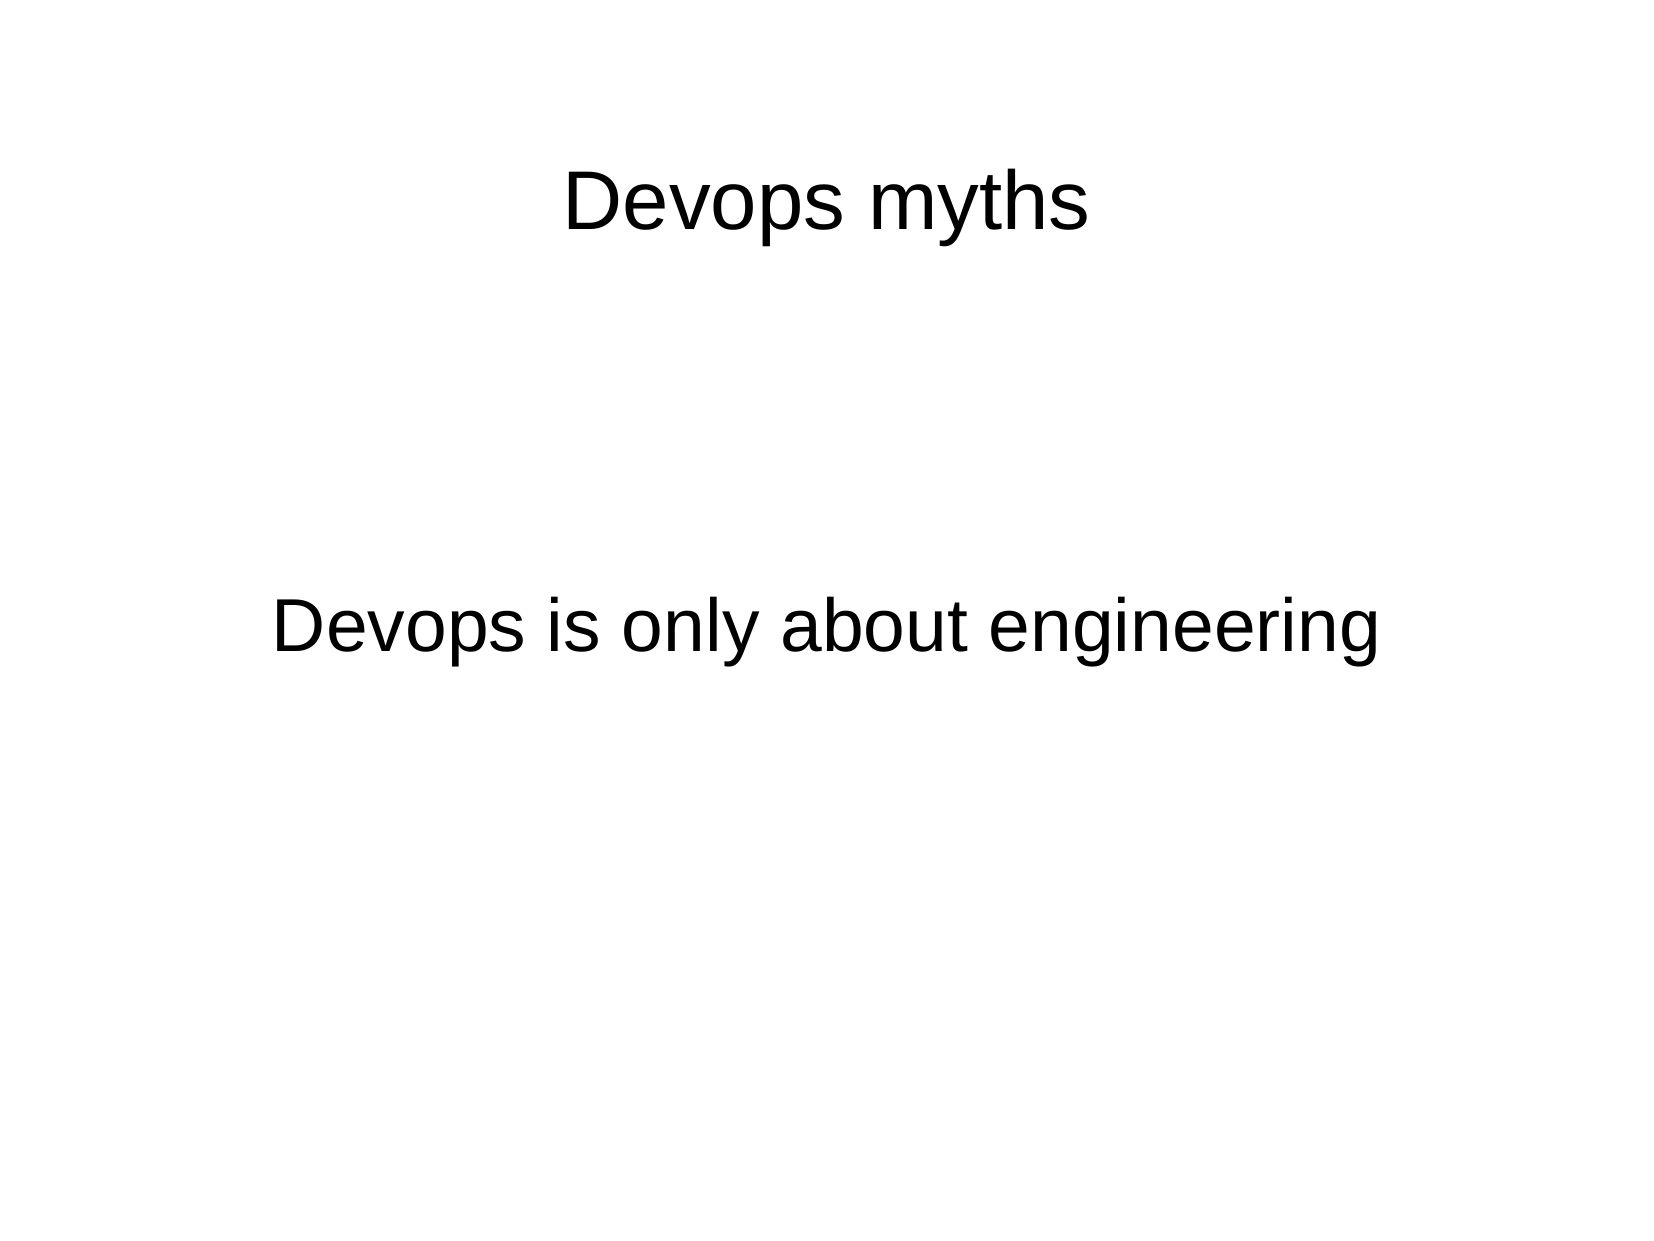

Devops myths
Devops is only about engineering